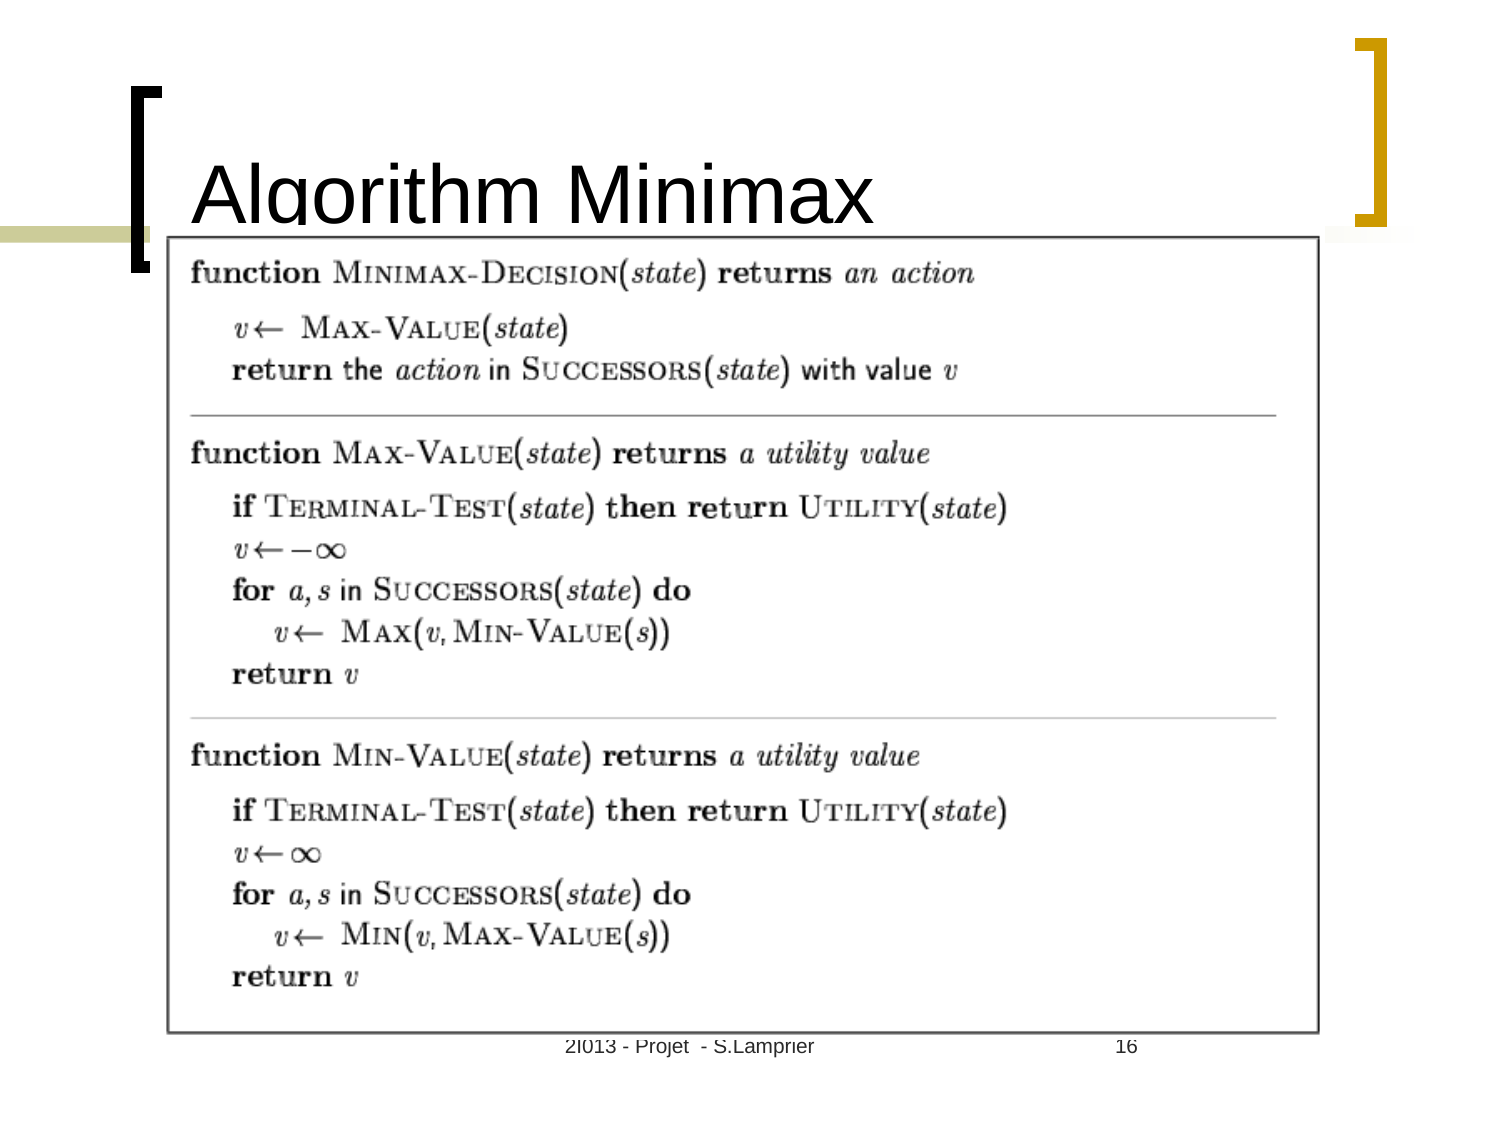

# Algorithm Minimax
2I013 - Projet - S.Lamprier